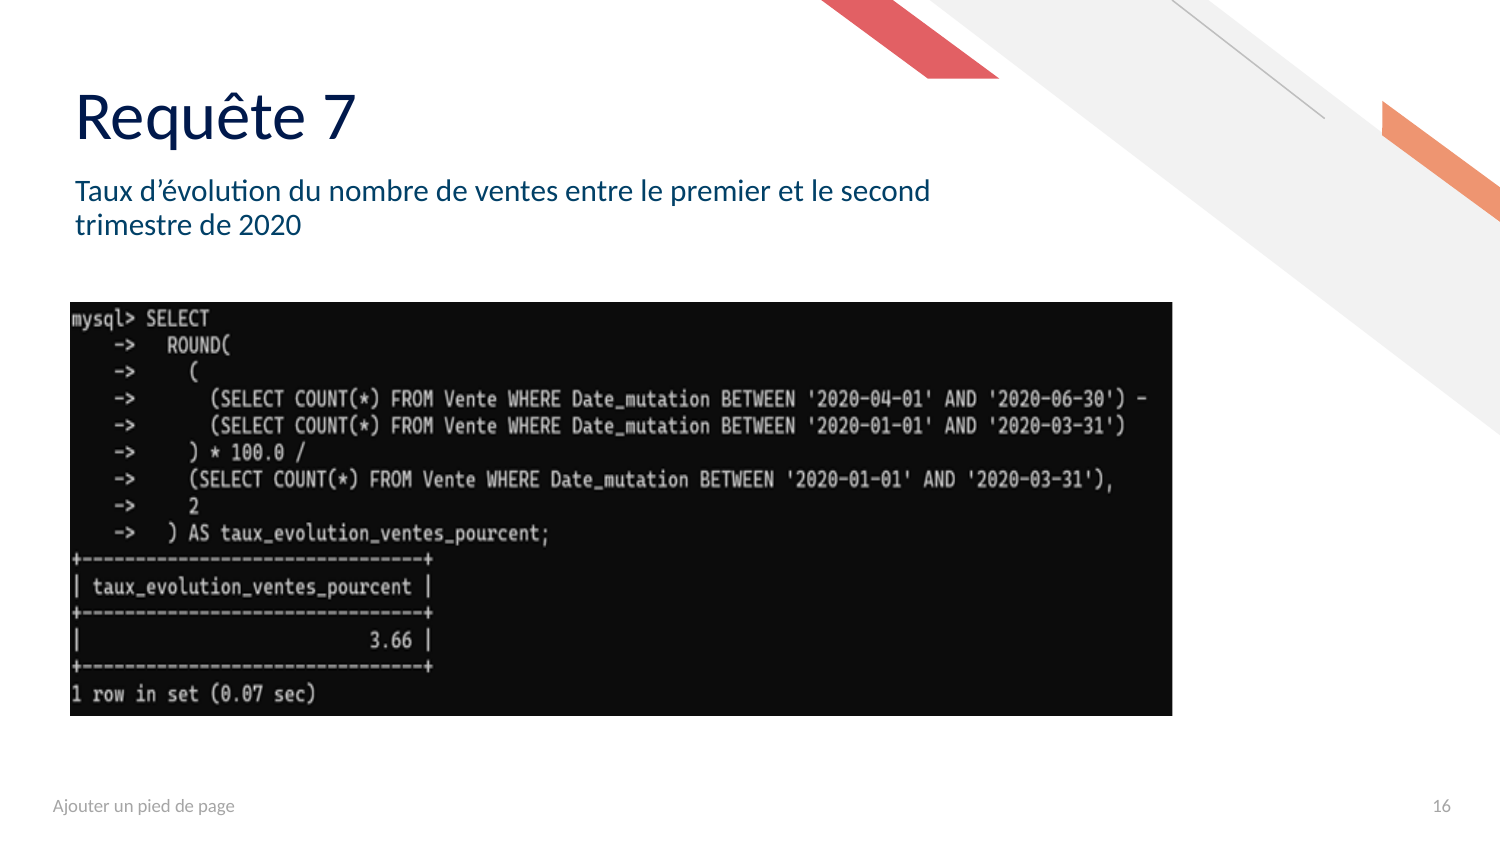

# Requête 7
Taux d’évolution du nombre de ventes entre le premier et le second
trimestre de 2020
Ajouter un pied de page